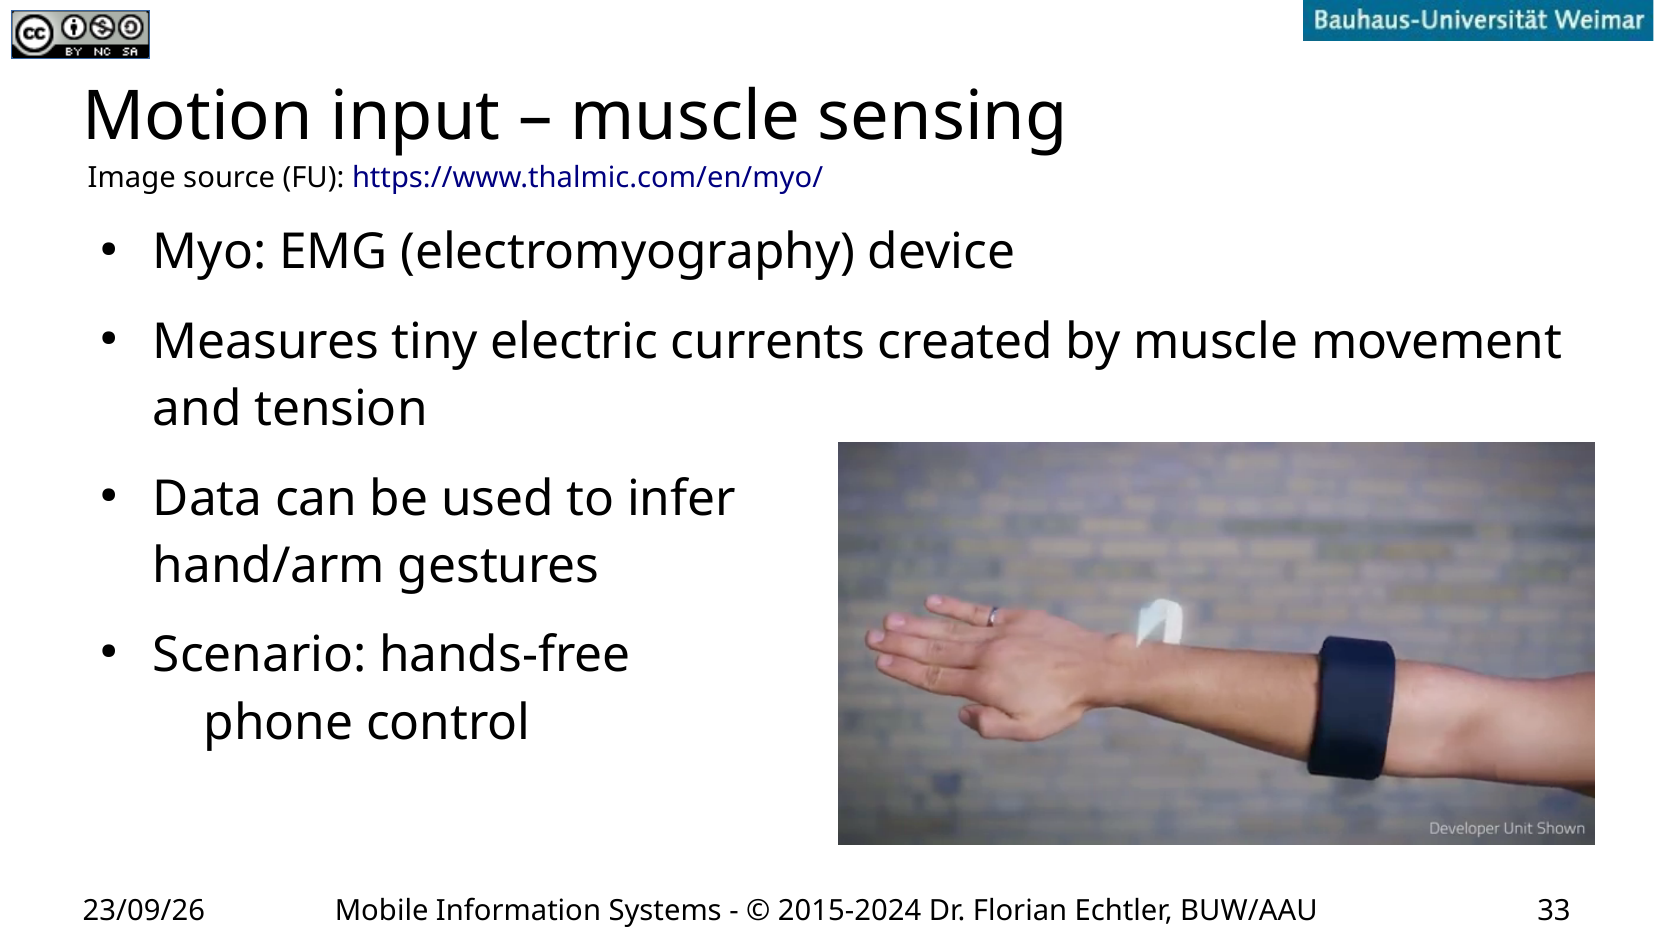

# Motion input – muscle sensing
Image source (FU): https://www.thalmic.com/en/myo/
Myo: EMG (electromyography) device
Measures tiny electric currents created by muscle movement and tension
Data can be used to infer hand/arm gestures
Scenario: hands-free phone control
Mobile Information Systems - © 2015-2024 Dr. Florian Echtler, BUW/AAU
33